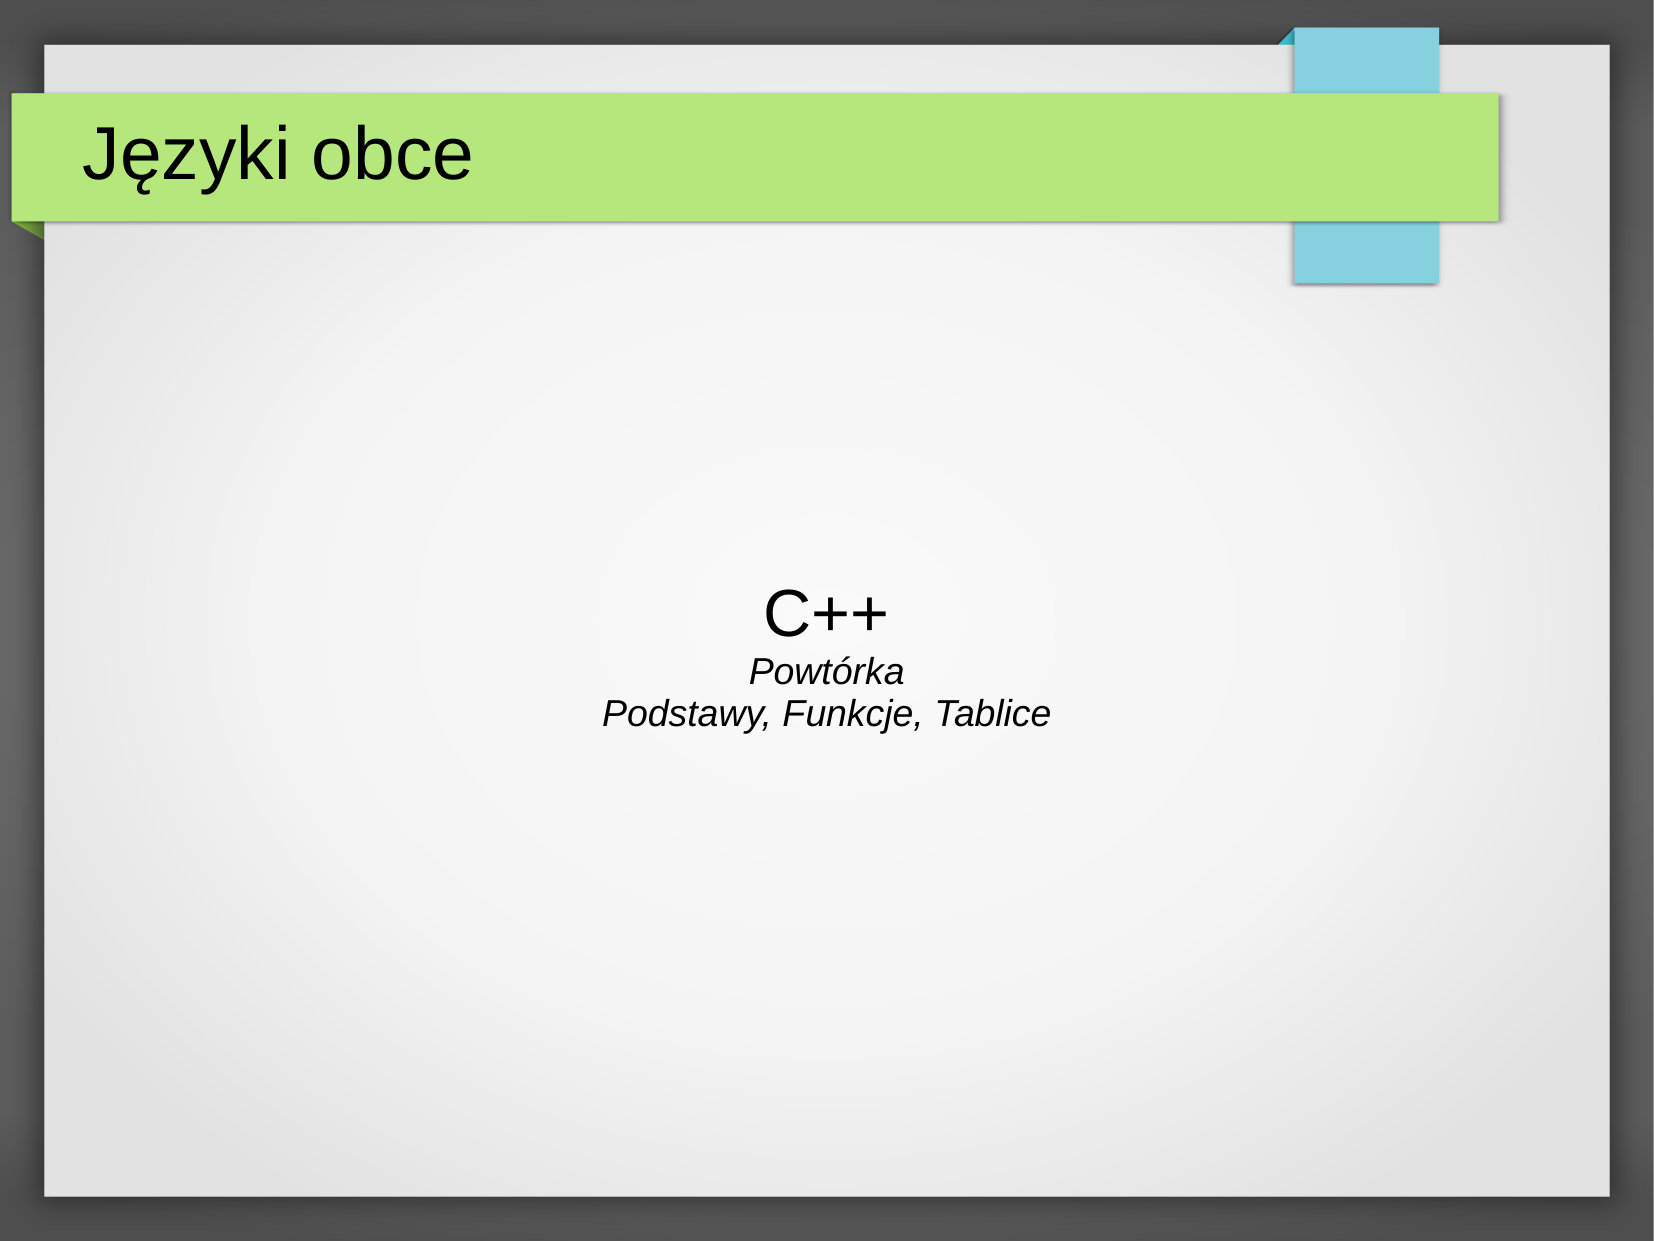

# Języki obce
C++
Powtórka
Podstawy, Funkcje, Tablice